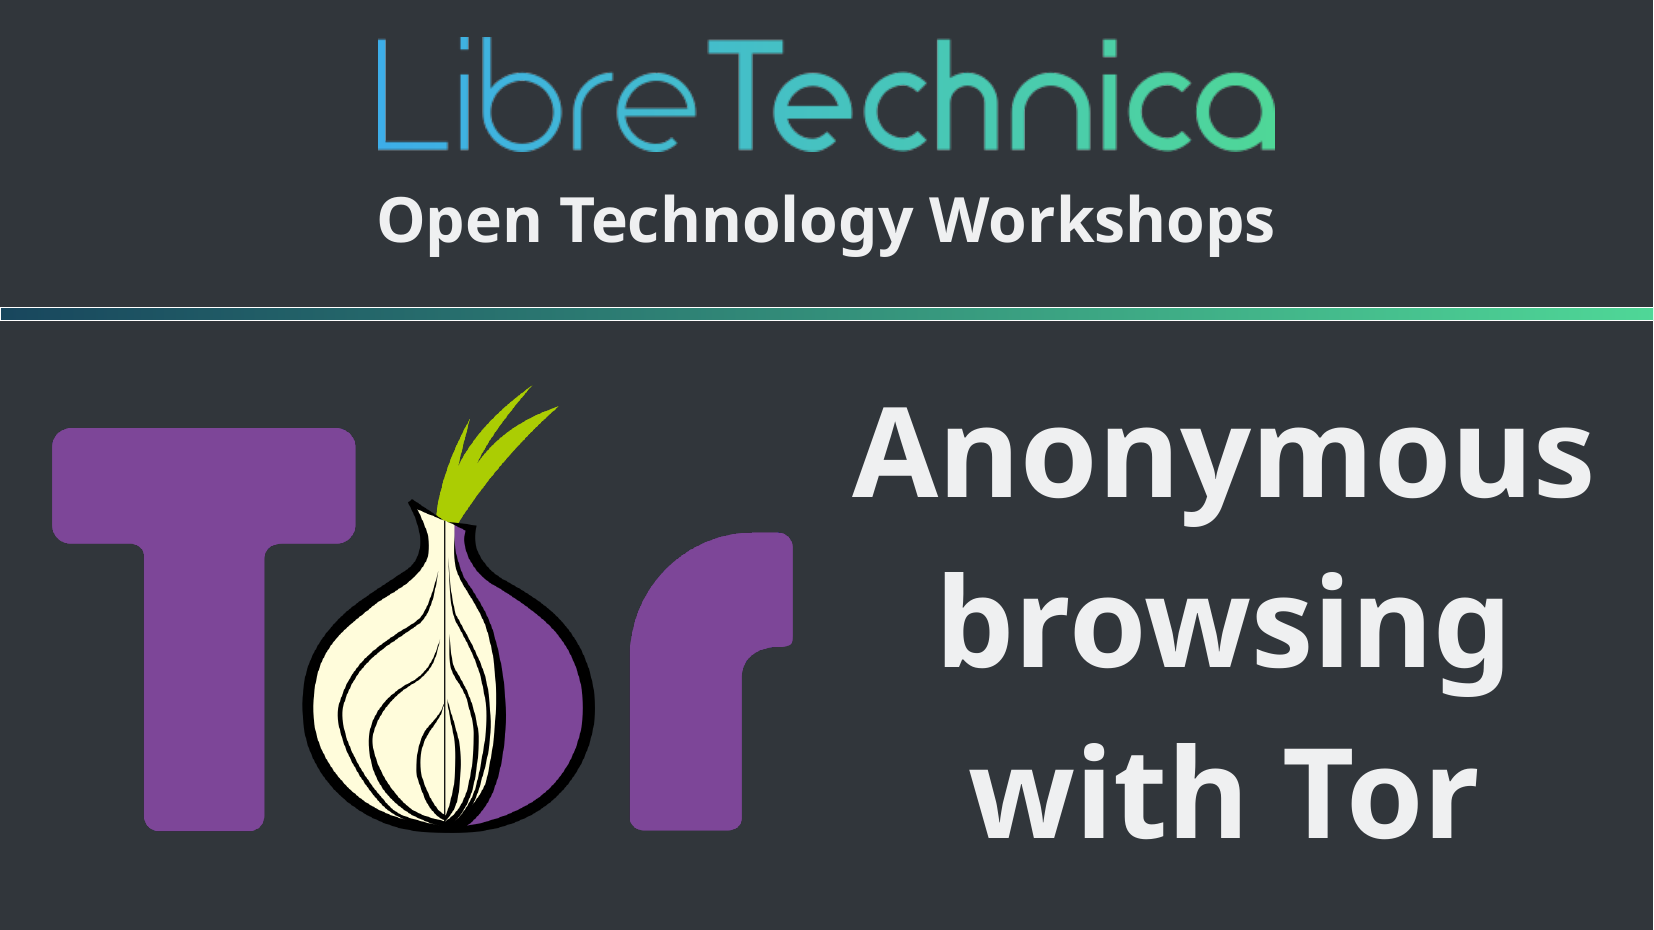

# Open Technology Workshops
Anonymous browsing with Tor